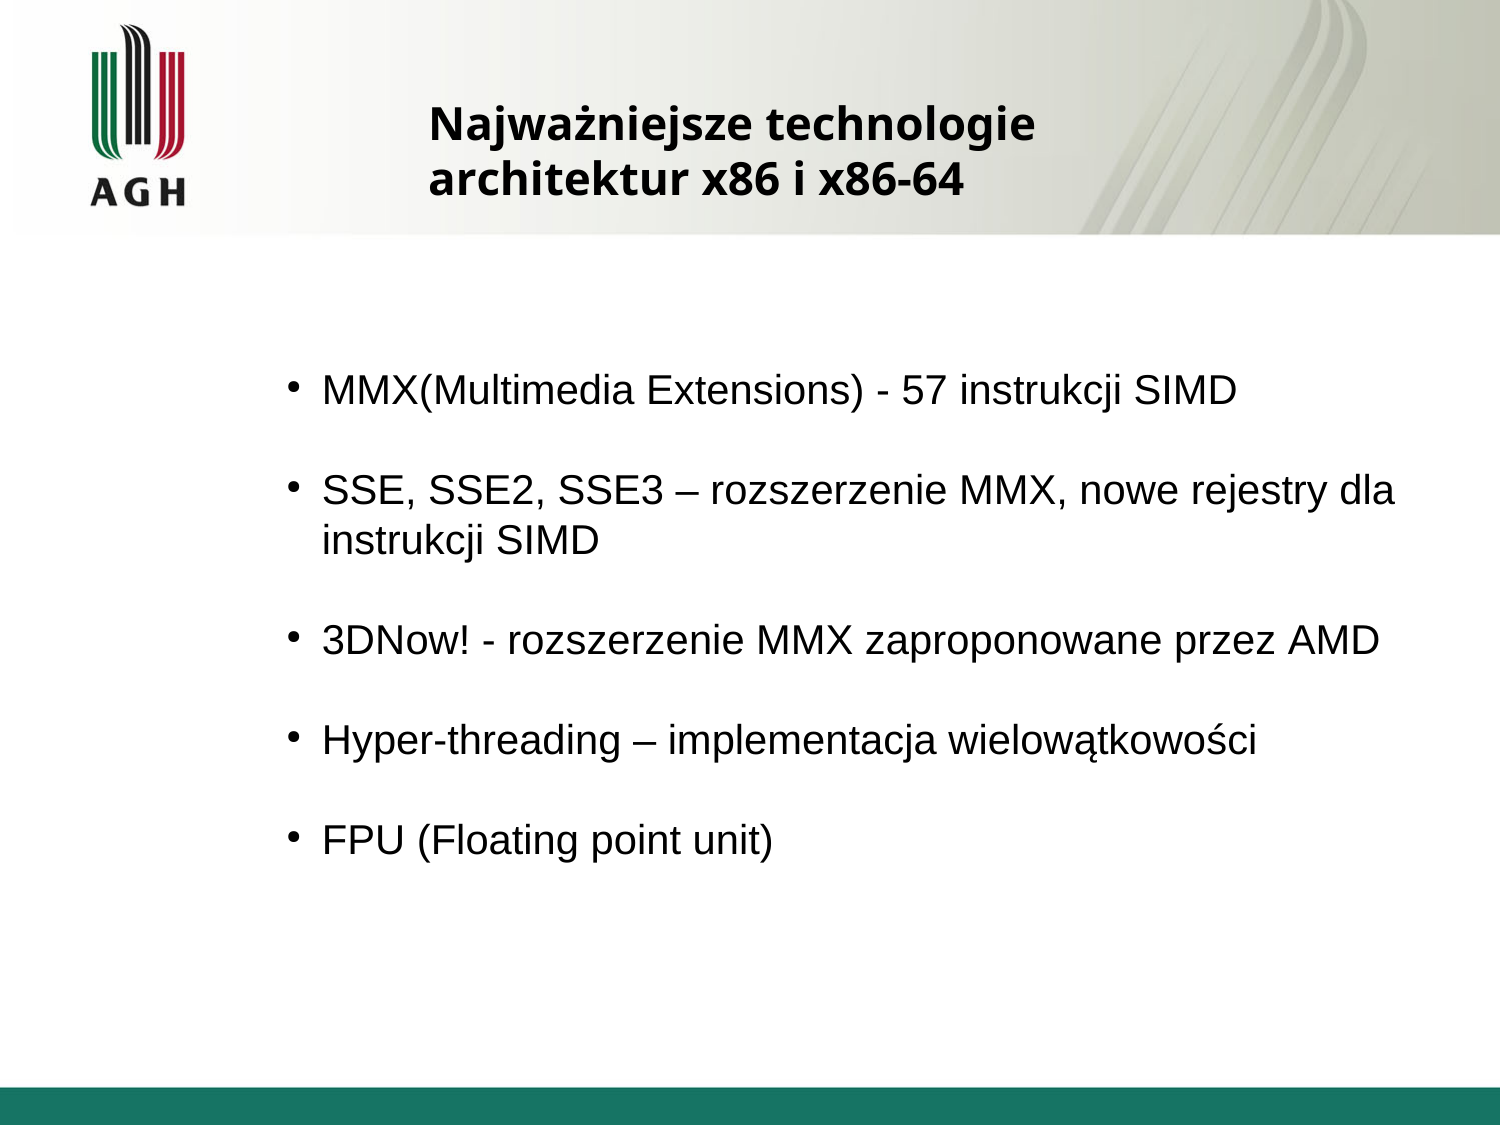

# Najważniejsze technologie architektur x86 i x86-64
MMX(Multimedia Extensions) - 57 instrukcji SIMD
SSE, SSE2, SSE3 – rozszerzenie MMX, nowe rejestry dla instrukcji SIMD
3DNow! - rozszerzenie MMX zaproponowane przez AMD
Hyper-threading – implementacja wielowątkowości
FPU (Floating point unit)